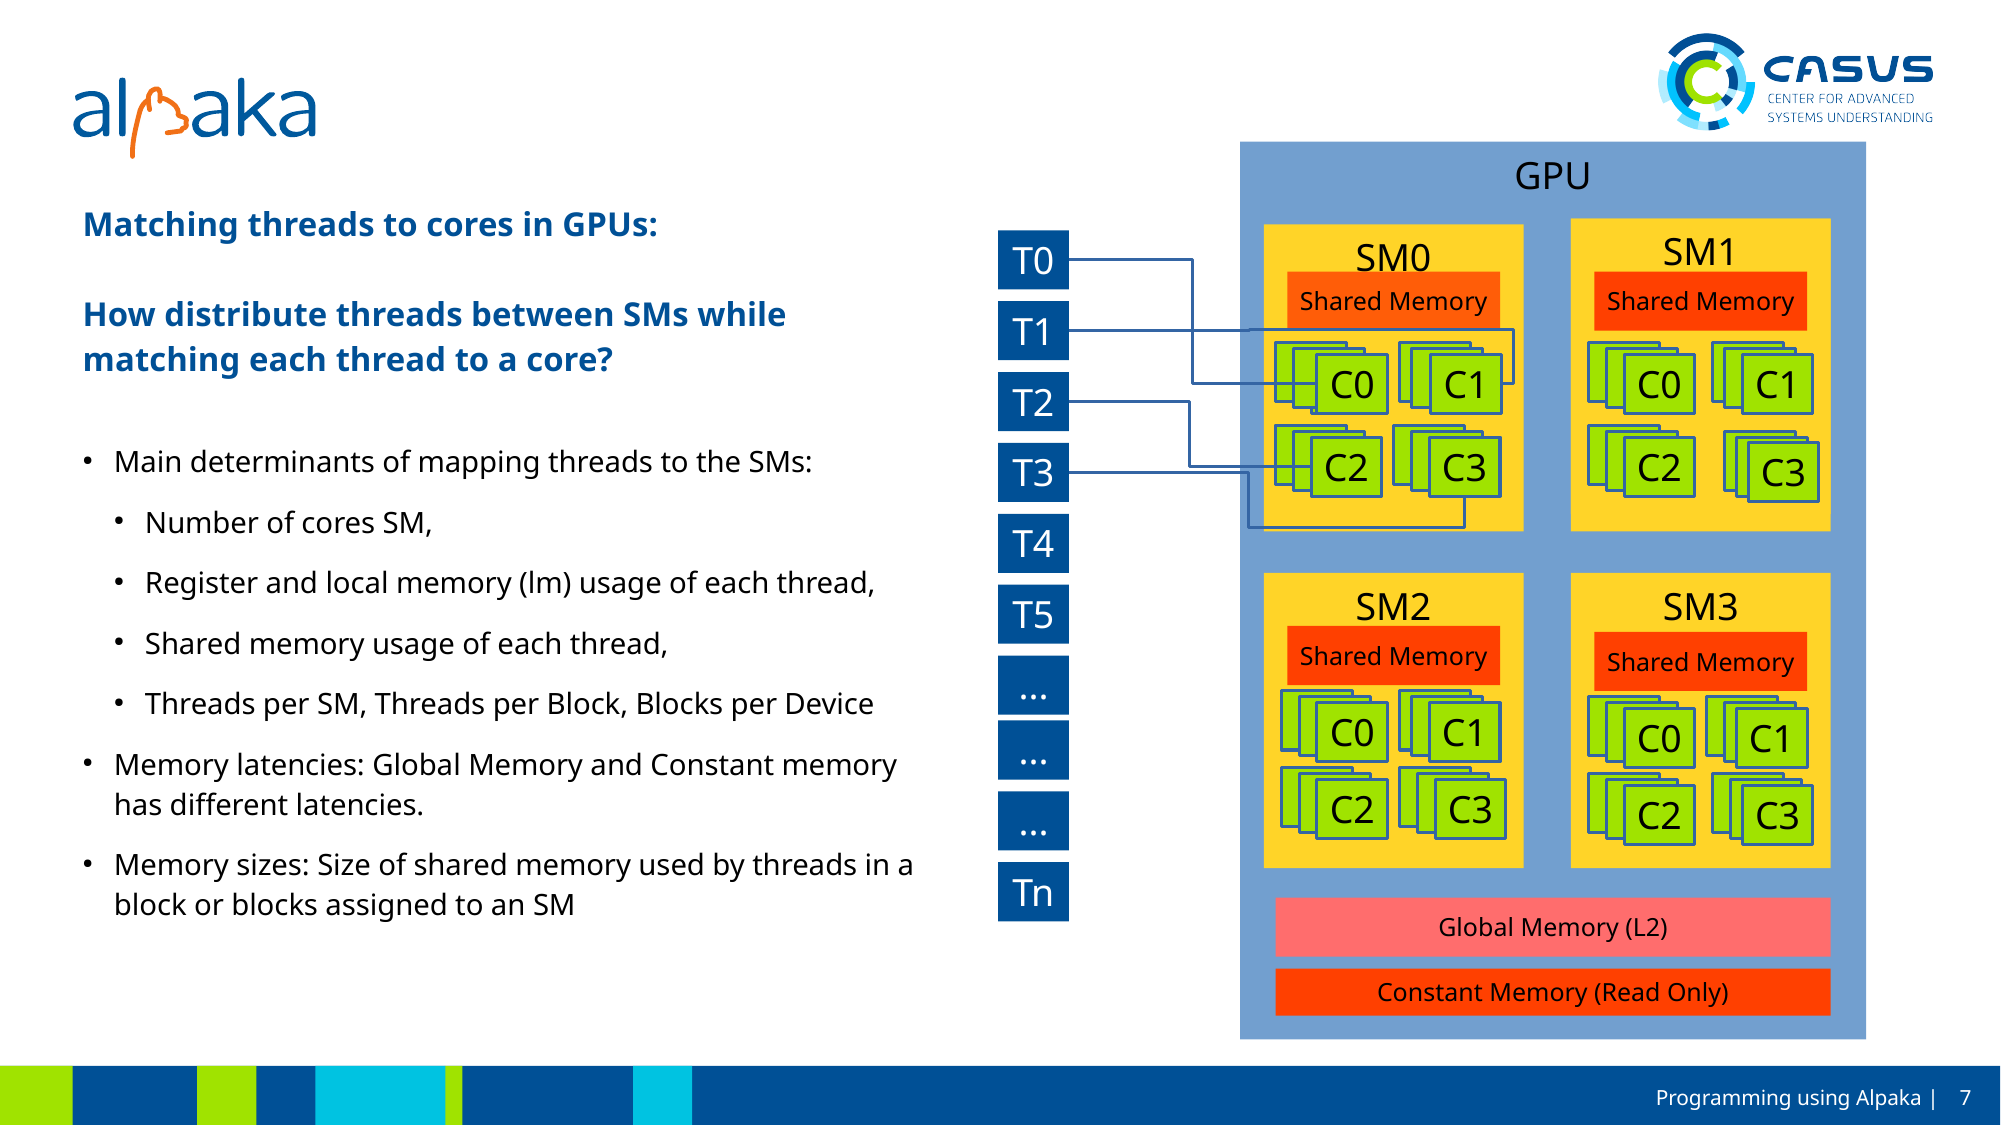

GPU
# Matching threads to cores in GPUs:
How distribute threads between SMs while matching each thread to a core?
Main determinants of mapping threads to the SMs:
Number of cores SM,
Register and local memory (lm) usage of each thread,
Shared memory usage of each thread,
Threads per SM, Threads per Block, Blocks per Device
Memory latencies: Global Memory and Constant memory has different latencies.
Memory sizes: Size of shared memory used by threads in a block or blocks assigned to an SM
SM 1
SM1
SM0
T0
Shared Memory
Shared Memory
T1
C1
C0
C0
C1
C0
C0
C1
C1
T2
C0
C0
C2
C2
C3
C2
T3
C3
C3
T4
SM2
SM3
T5
Shared Memory
Shared Memory
...
C0
C1
C0
C1
...
C2
C3
C2
C3
...
Tn
Global Memory (L2)
Constant Memory (Read Only)
Programming using Alpaka
7